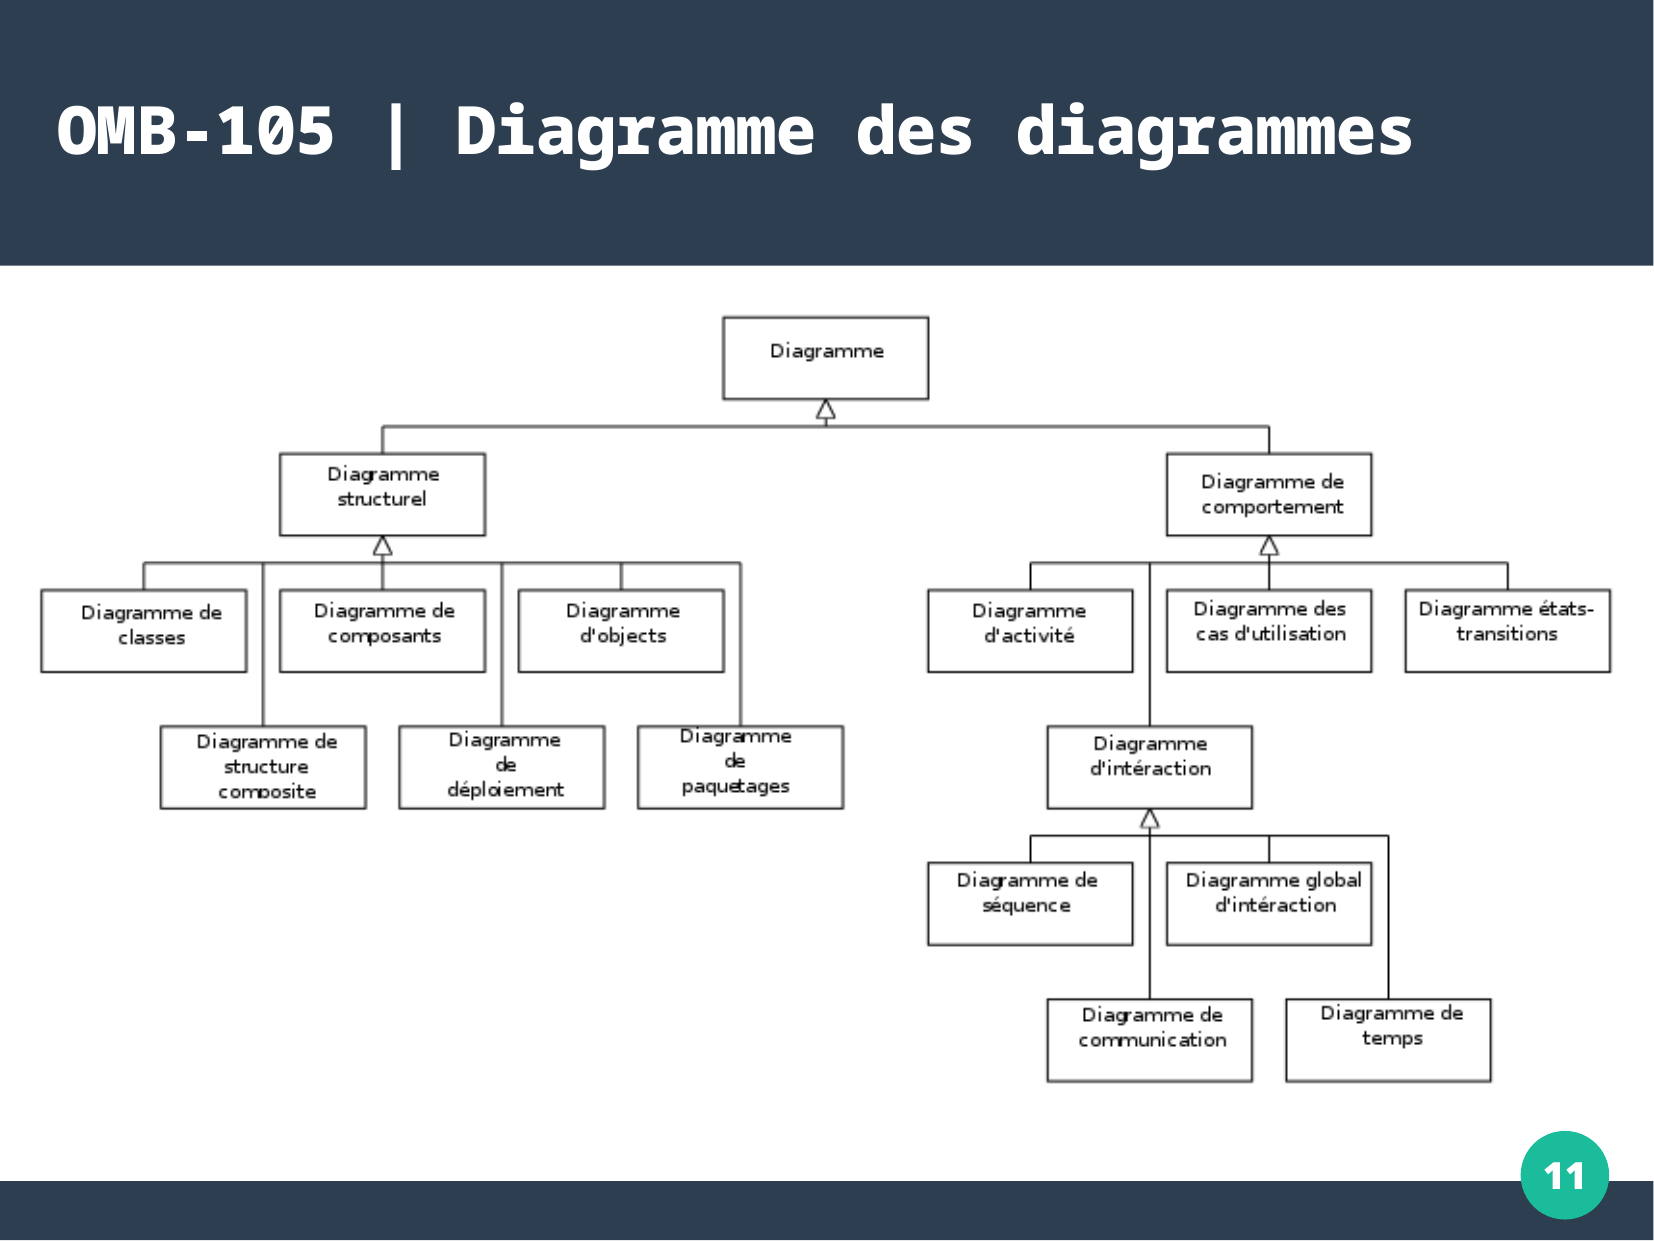

# OMB-105 | Diagramme des diagrammes
11